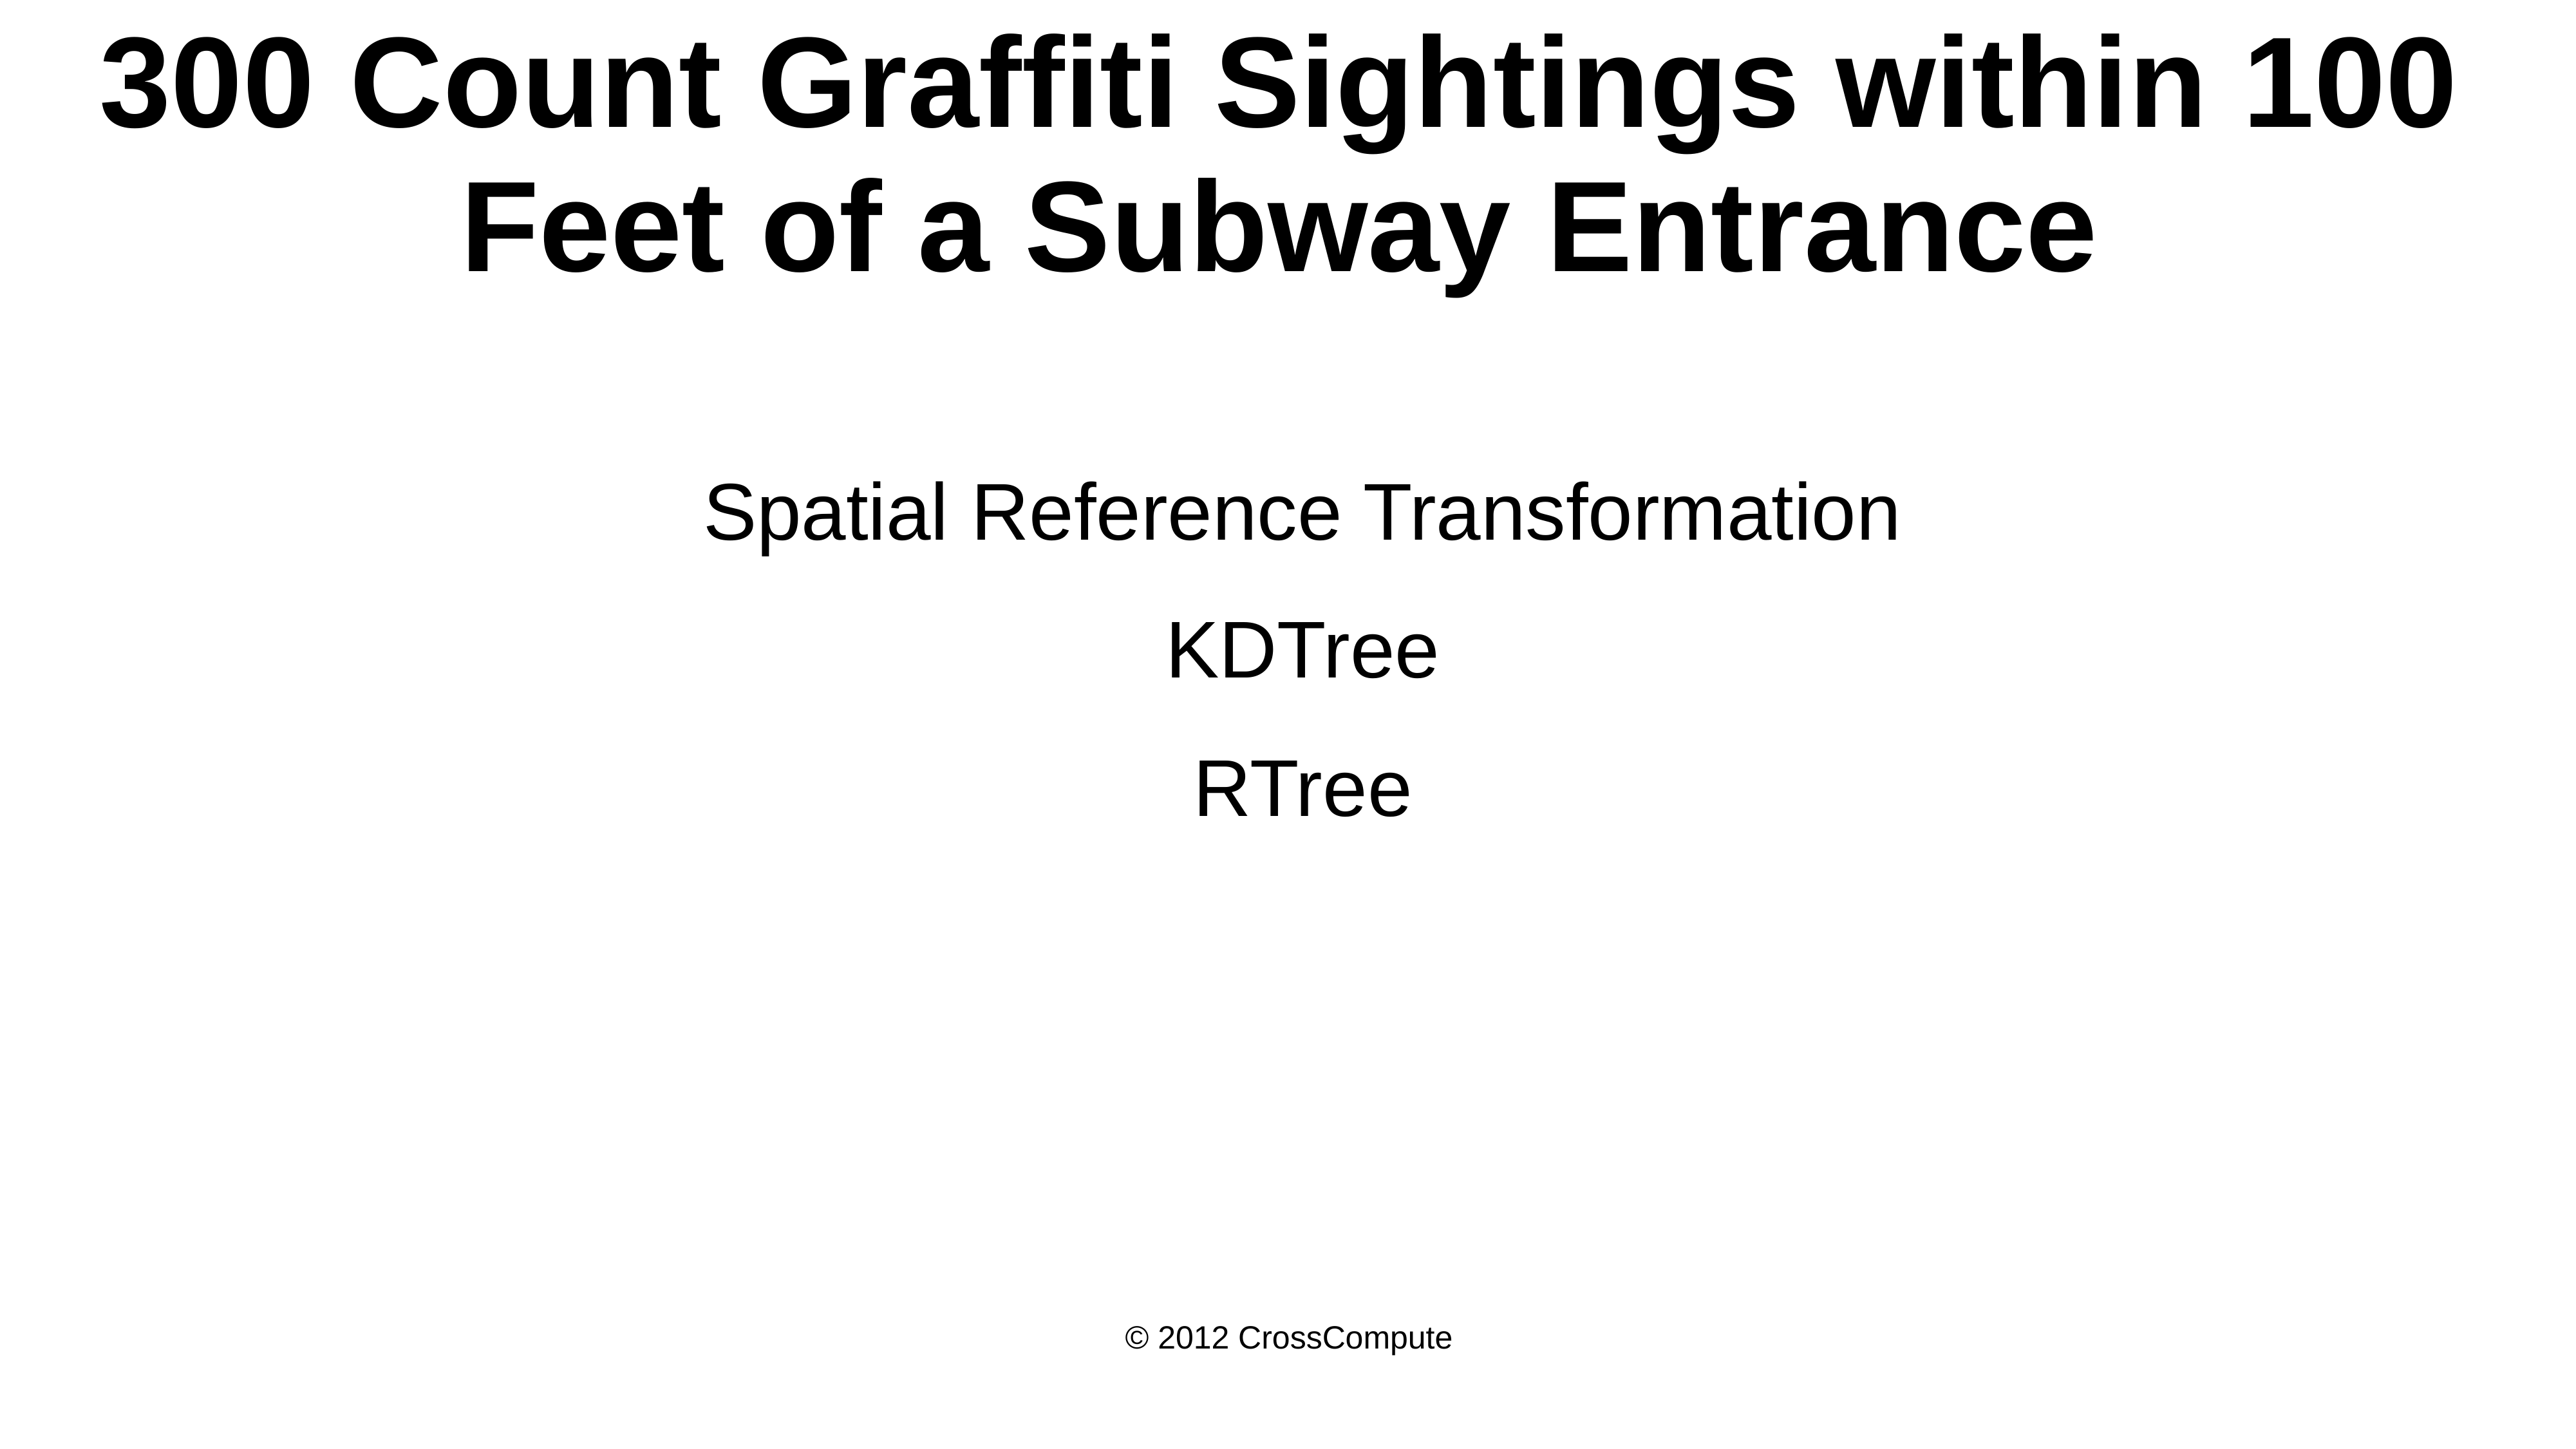

# 300 Count Graffiti Sightings within 100 Feet of a Subway Entrance
Spatial Reference Transformation
KDTree
RTree
© 2012 CrossCompute